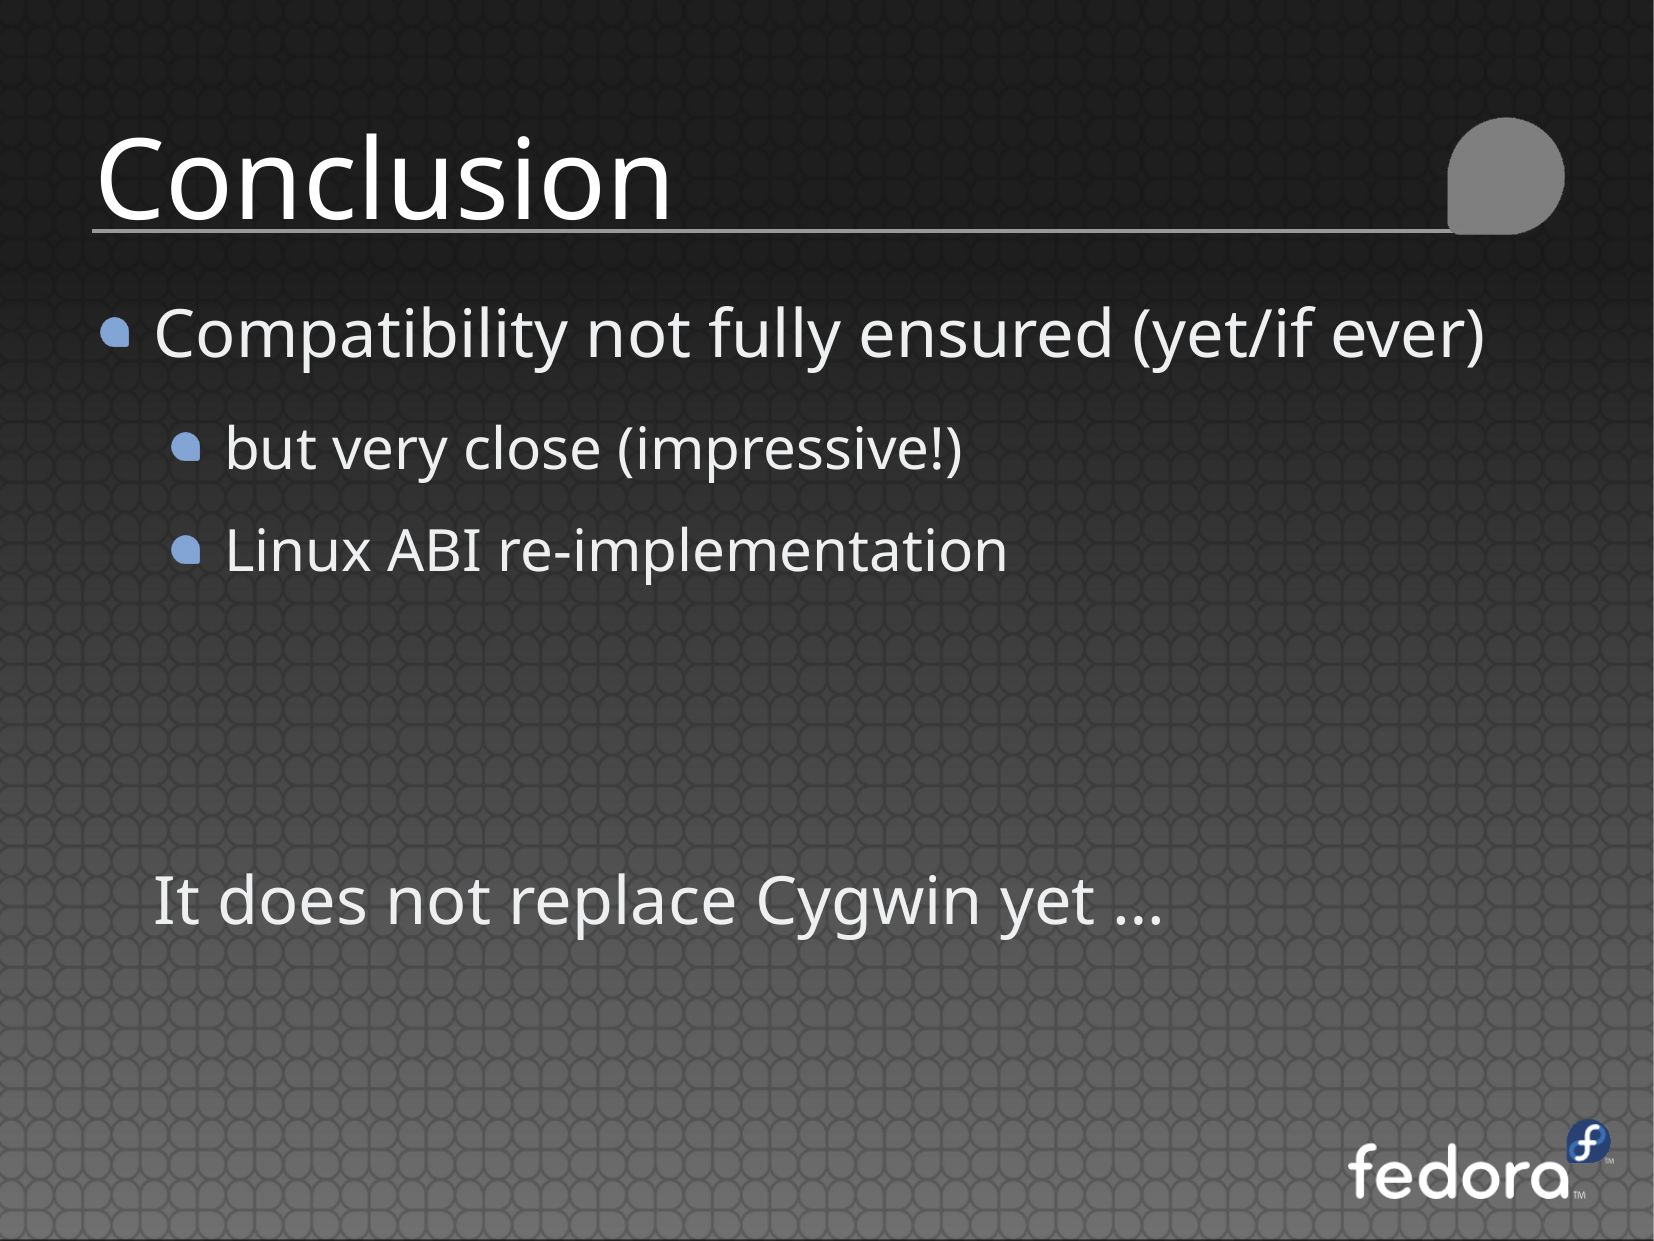

Conclusion
# Compatibility not fully ensured (yet/if ever)
but very close (impressive!)
Linux ABI re-implementation
It does not replace Cygwin yet …